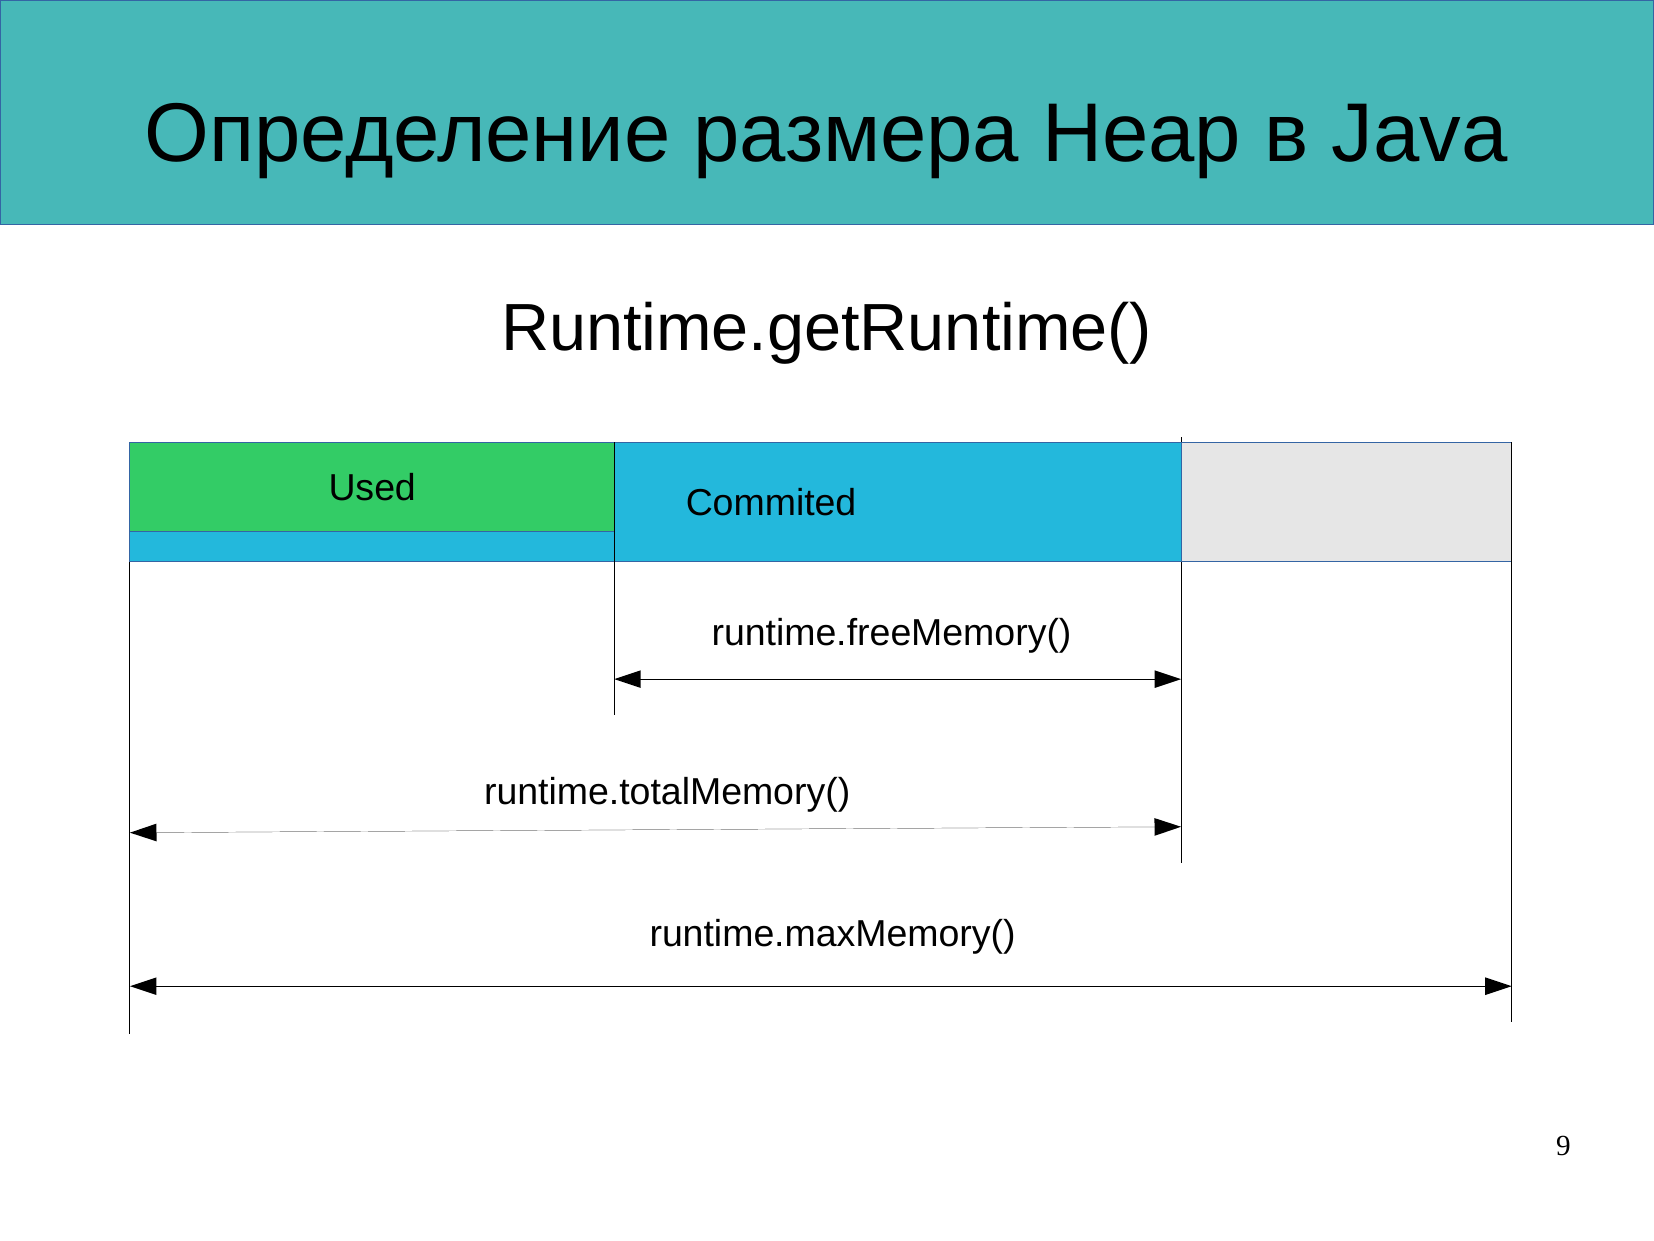

# Определение размера Heap в Java
Runtime.getRuntime()
 Commited
Used
runtime.freeMemory()
runtime.totalMemory()
runtime.maxMemory()
9